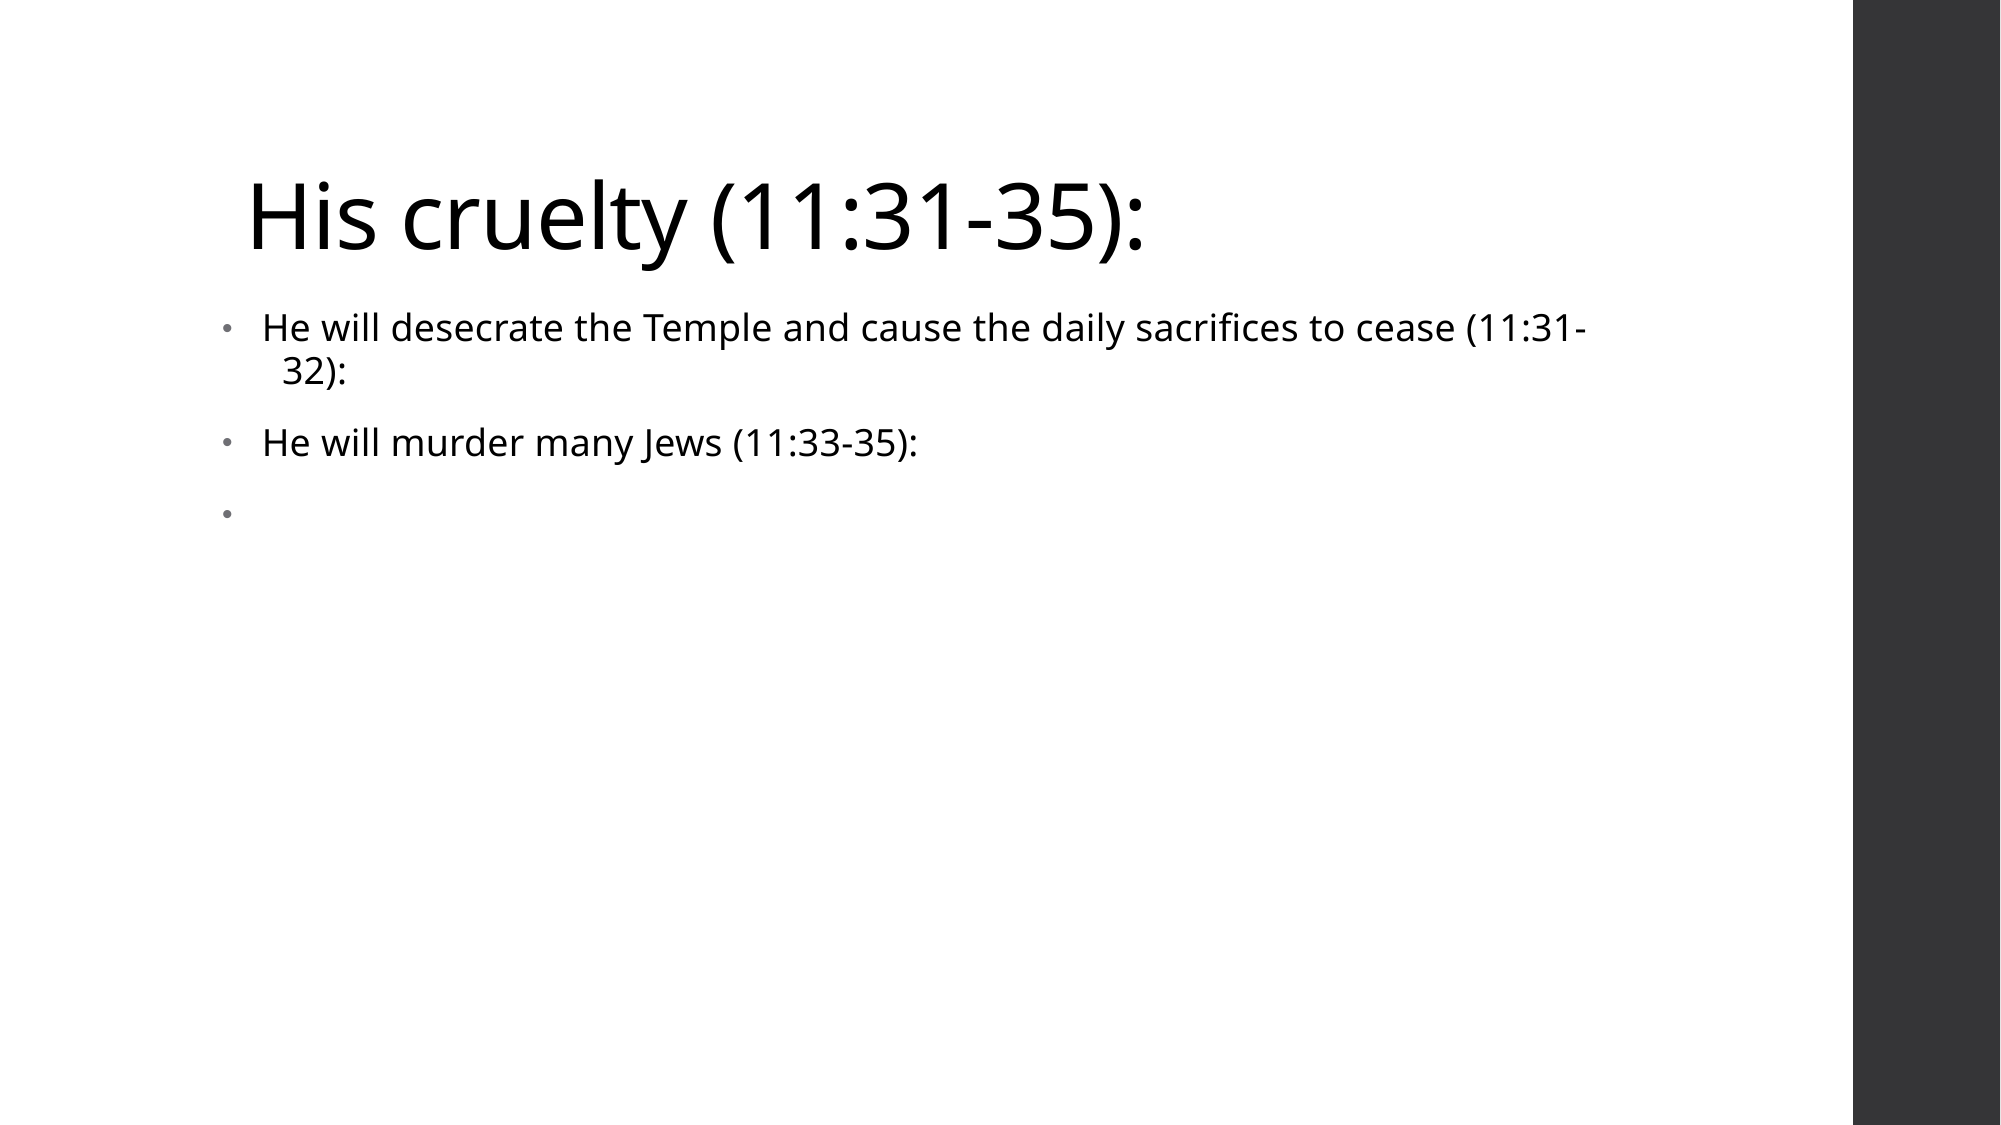

# His cruelty (11:31-35):
 He will desecrate the Temple and cause the daily sacrifices to cease (11:31-32):
 He will murder many Jews (11:33-35):